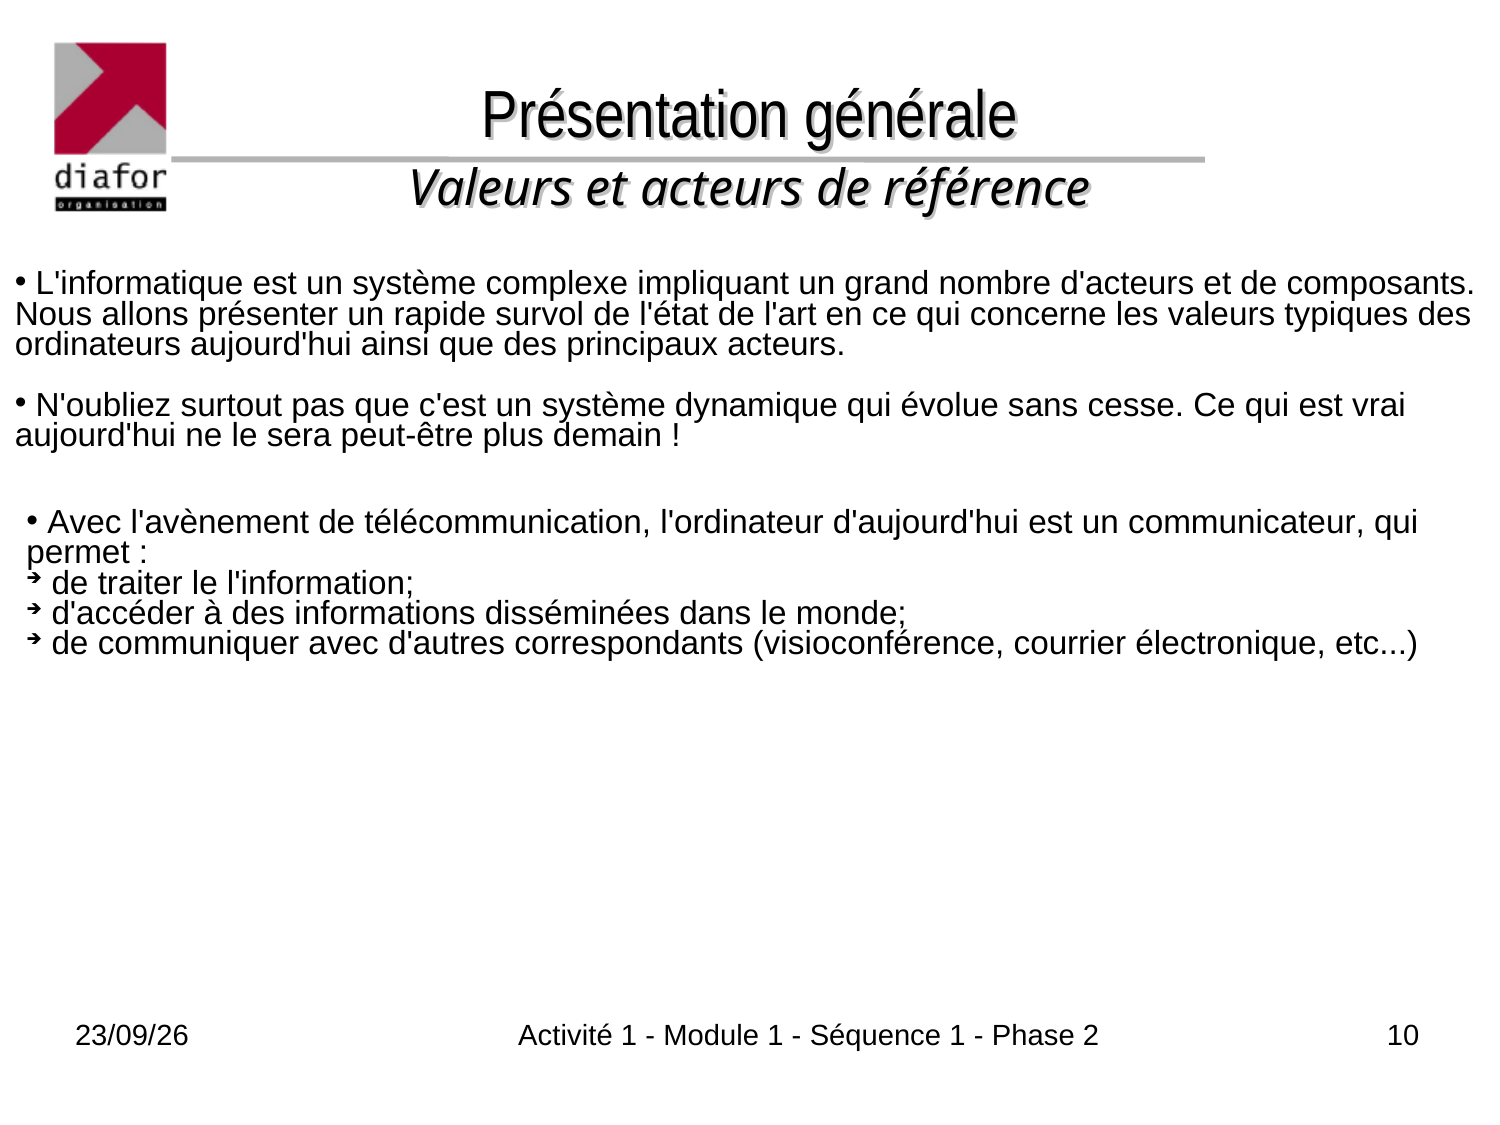

# Présentation générale Valeurs et acteurs de référence
 L'informatique est un système complexe impliquant un grand nombre d'acteurs et de composants. Nous allons présenter un rapide survol de l'état de l'art en ce qui concerne les valeurs typiques des ordinateurs aujourd'hui ainsi que des principaux acteurs.
 N'oubliez surtout pas que c'est un système dynamique qui évolue sans cesse. Ce qui est vrai aujourd'hui ne le sera peut-être plus demain !
 Avec l'avènement de télécommunication, l'ordinateur d'aujourd'hui est un communicateur, qui
permet :
 de traiter le l'information;
 d'accéder à des informations disséminées dans le monde;
 de communiquer avec d'autres correspondants (visioconférence, courrier électronique, etc...)
Activité 1 - Module 1 - Séquence 1 - Phase 2
10